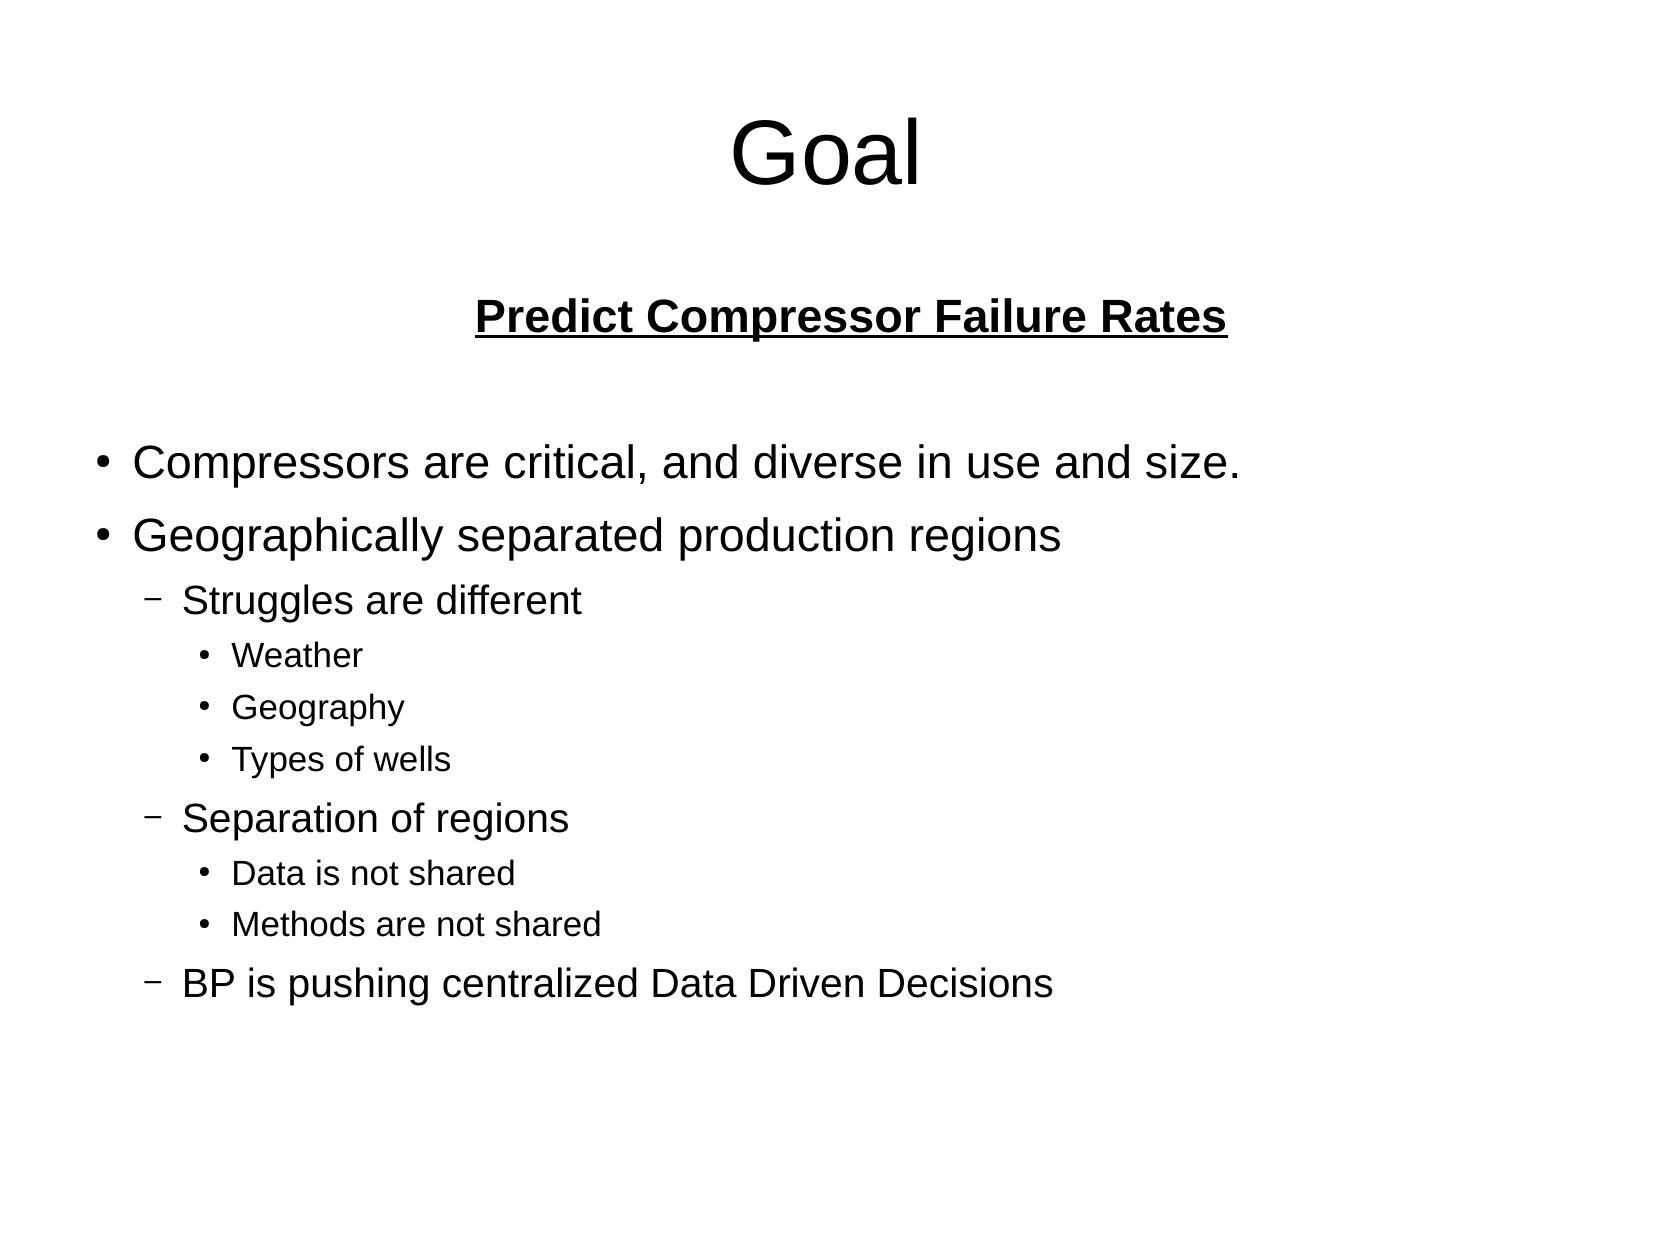

# Goal
Predict Compressor Failure Rates
Compressors are critical, and diverse in use and size.
Geographically separated production regions
Struggles are different
Weather
Geography
Types of wells
Separation of regions
Data is not shared
Methods are not shared
BP is pushing centralized Data Driven Decisions